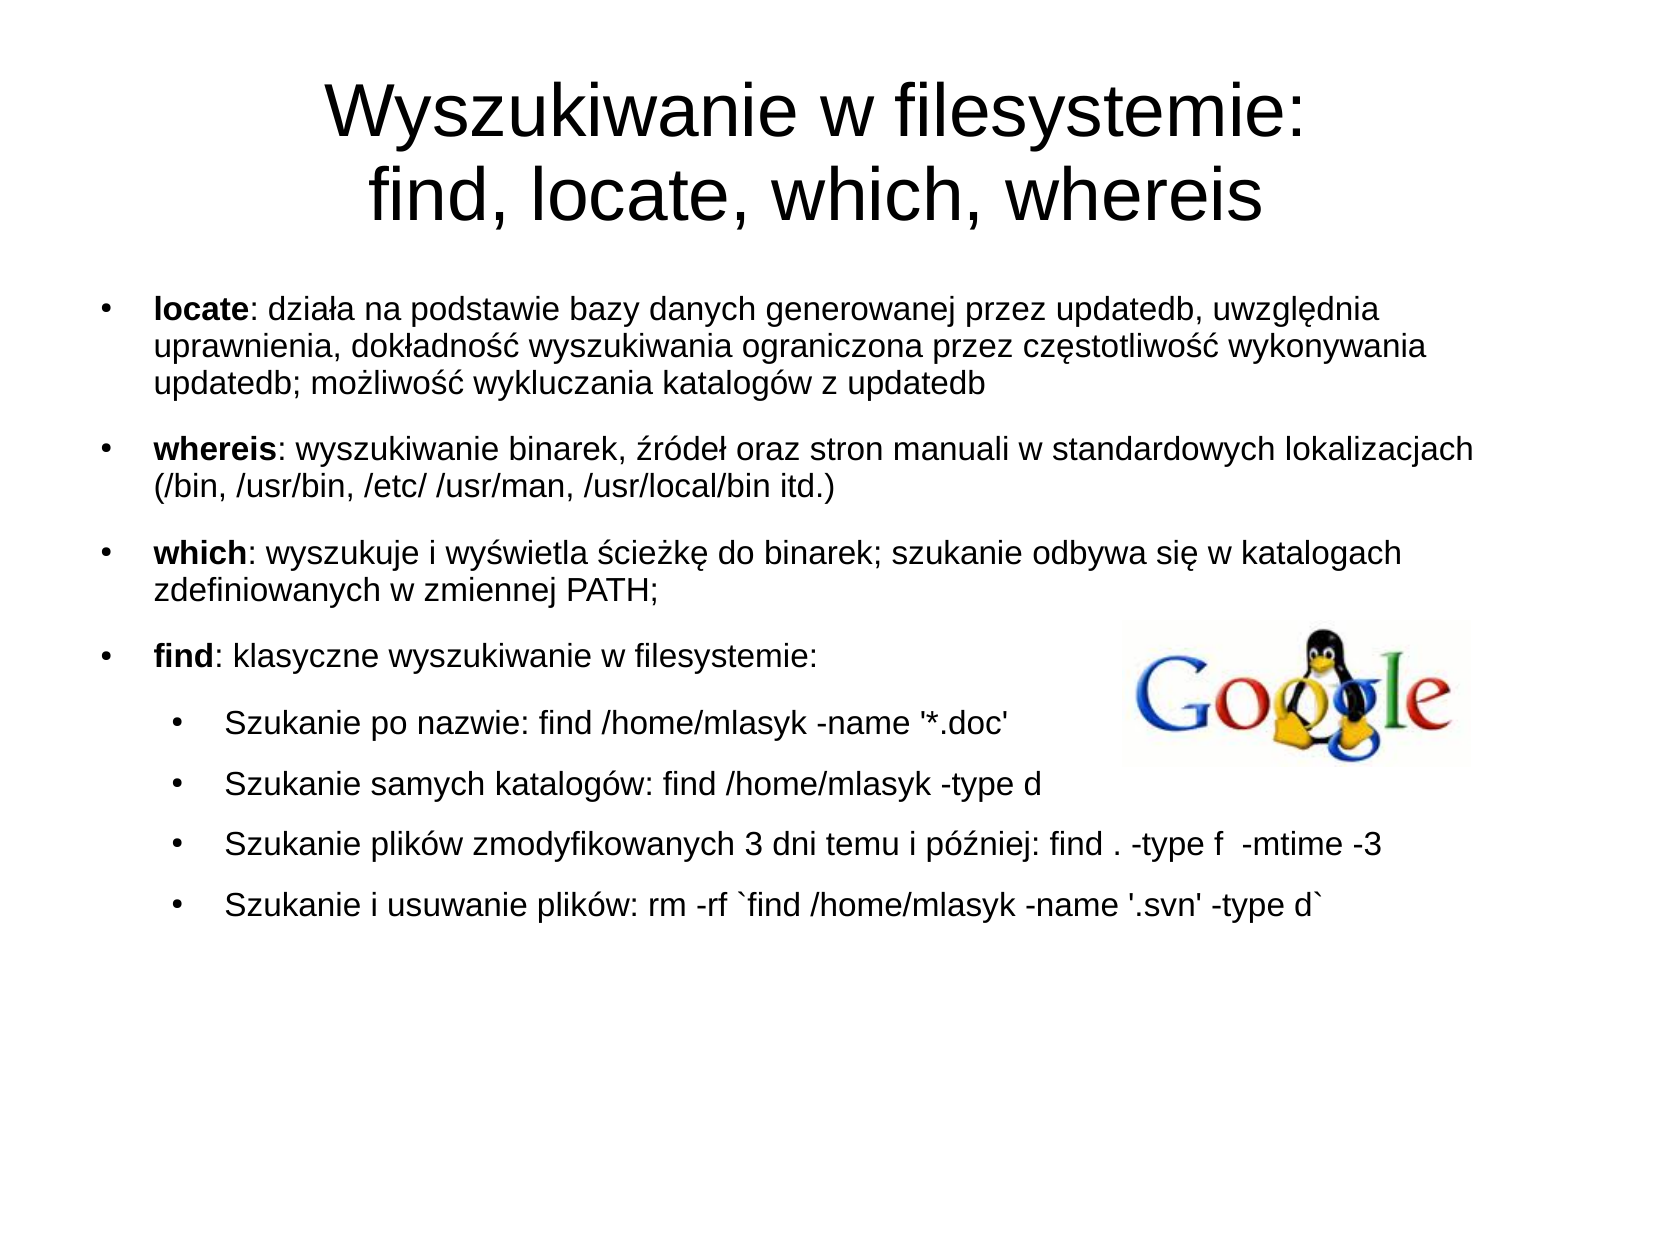

# Wyszukiwanie w filesystemie: find, locate, which, whereis
locate: działa na podstawie bazy danych generowanej przez updatedb, uwzględnia uprawnienia, dokładność wyszukiwania ograniczona przez częstotliwość wykonywania updatedb; możliwość wykluczania katalogów z updatedb
whereis: wyszukiwanie binarek, źródeł oraz stron manuali w standardowych lokalizacjach (/bin, /usr/bin, /etc/ /usr/man, /usr/local/bin itd.)
which: wyszukuje i wyświetla ścieżkę do binarek; szukanie odbywa się w katalogach zdefiniowanych w zmiennej PATH;
find: klasyczne wyszukiwanie w filesystemie:
Szukanie po nazwie: find /home/mlasyk -name '*.doc'
Szukanie samych katalogów: find /home/mlasyk -type d
Szukanie plików zmodyfikowanych 3 dni temu i później: find . -type f -mtime -3
Szukanie i usuwanie plików: rm -rf `find /home/mlasyk -name '.svn' -type d`